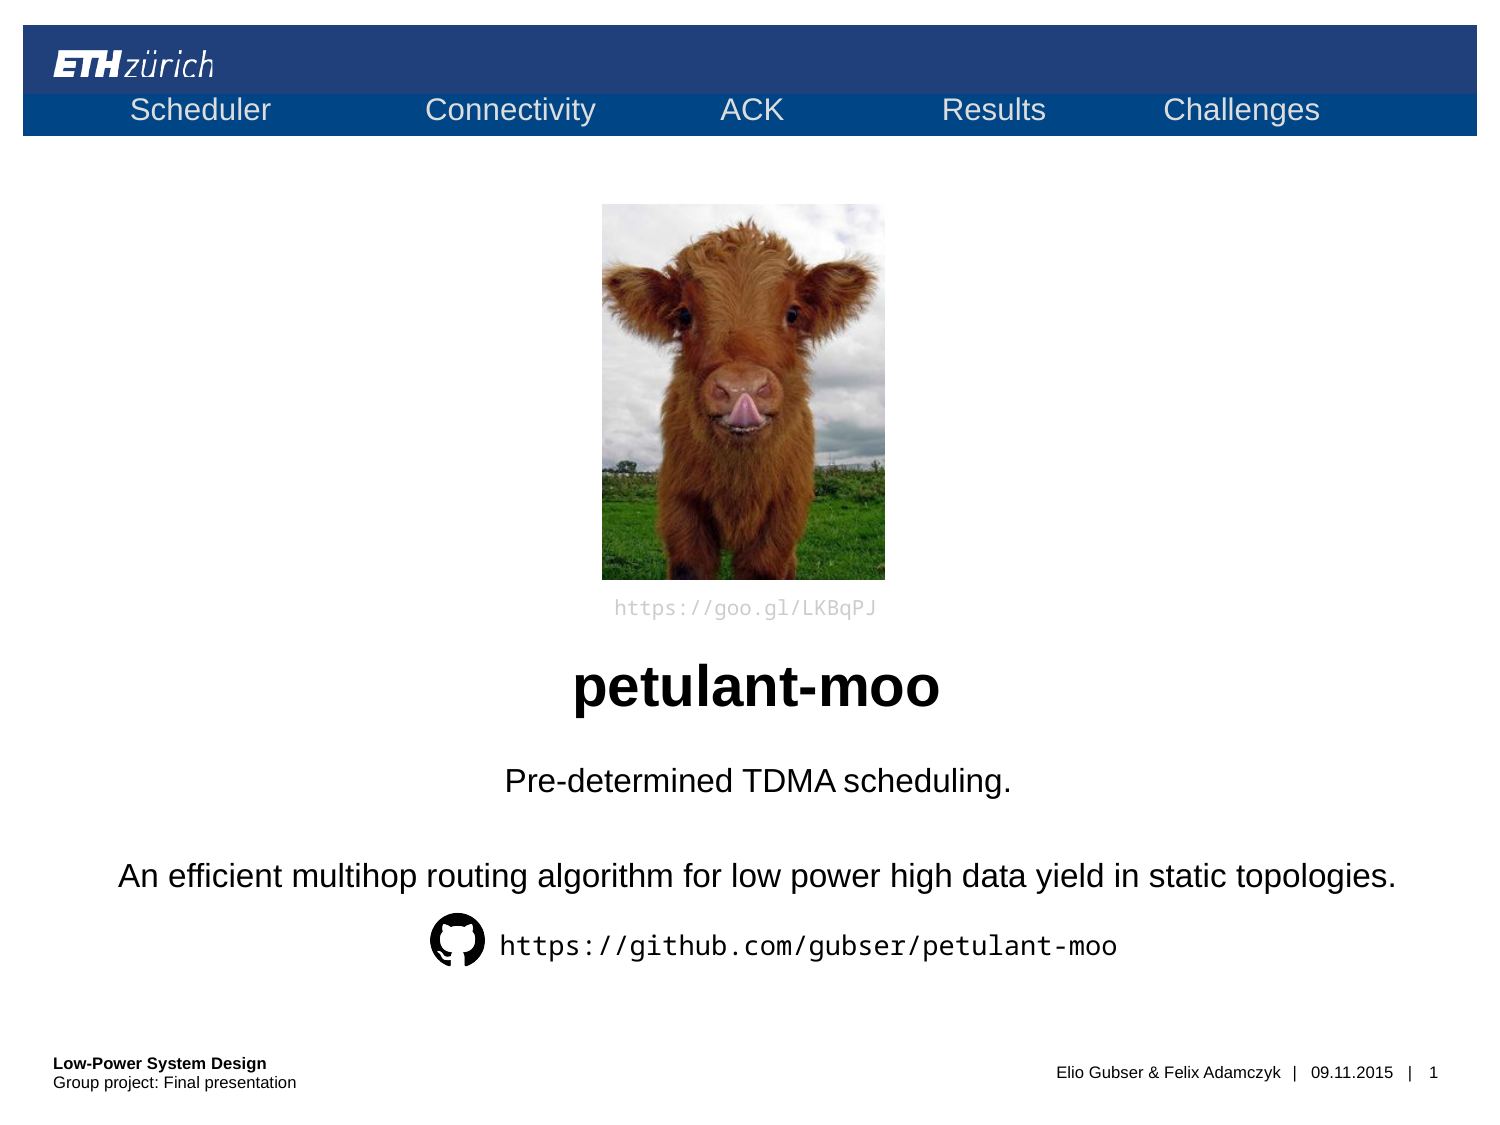

Scheduler			Connectivity		ACK			Results		Challenges
https://goo.gl/LKBqPJ
# petulant-moo
Pre-determined TDMA scheduling.
An efficient multihop routing algorithm for low power high data yield in static topologies.
https://github.com/gubser/petulant-moo
Elio Gubser & Felix Adamczyk
09.11.2015
1